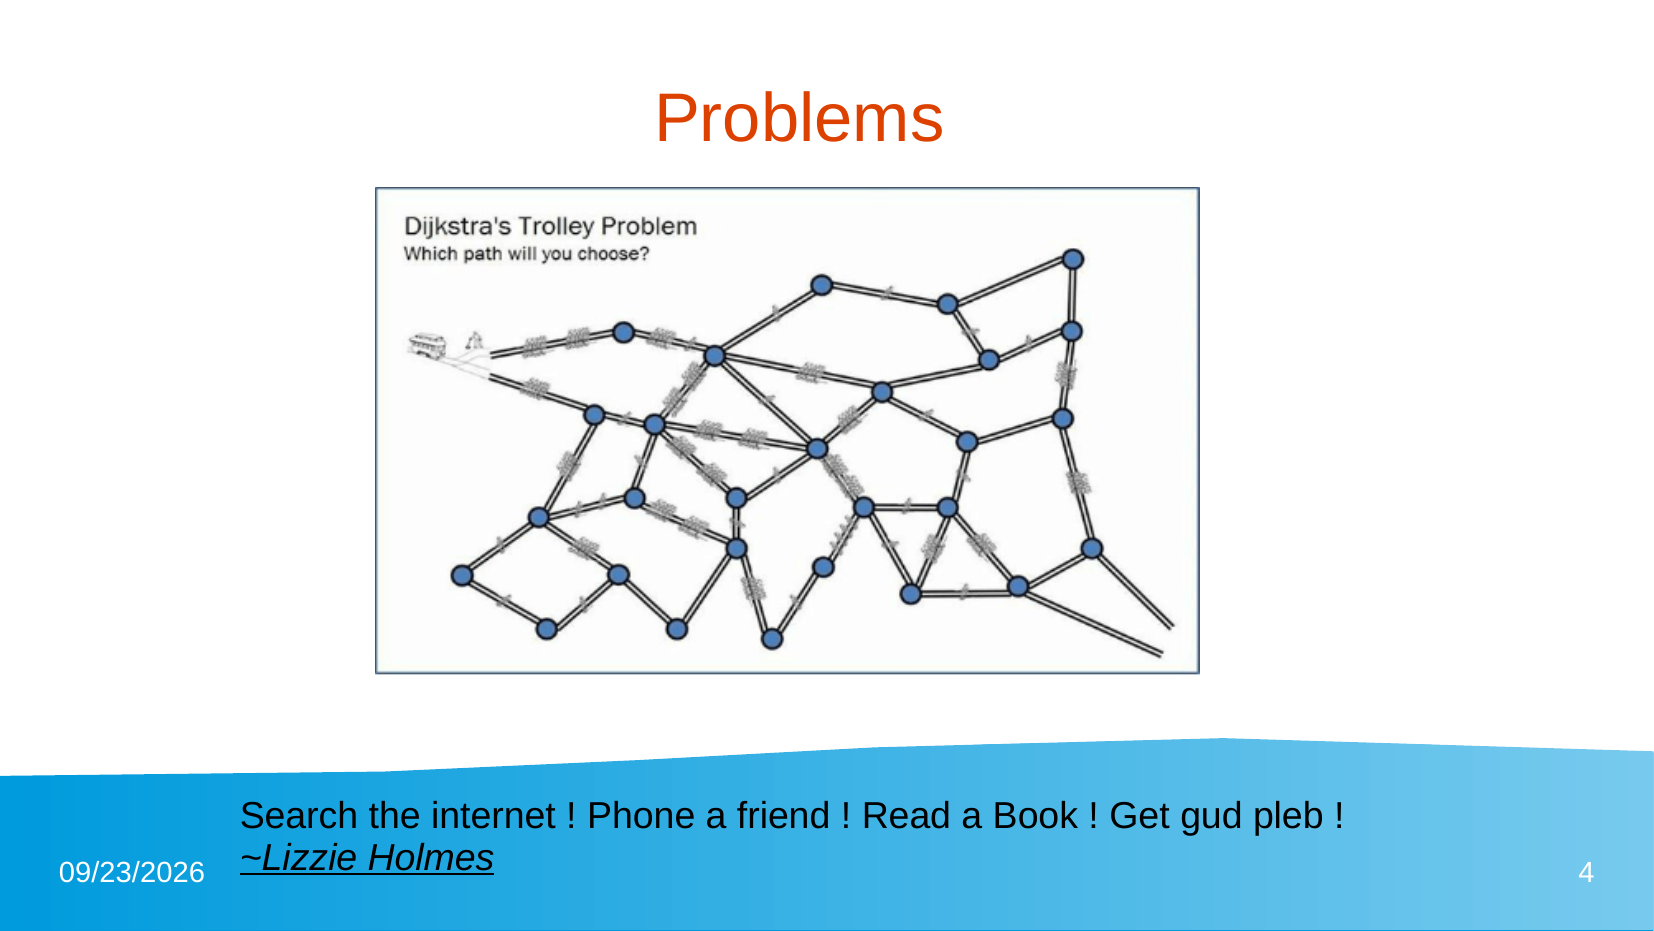

# Problems
Search the internet ! Phone a friend ! Read a Book ! Get gud pleb !
~Lizzie Holmes